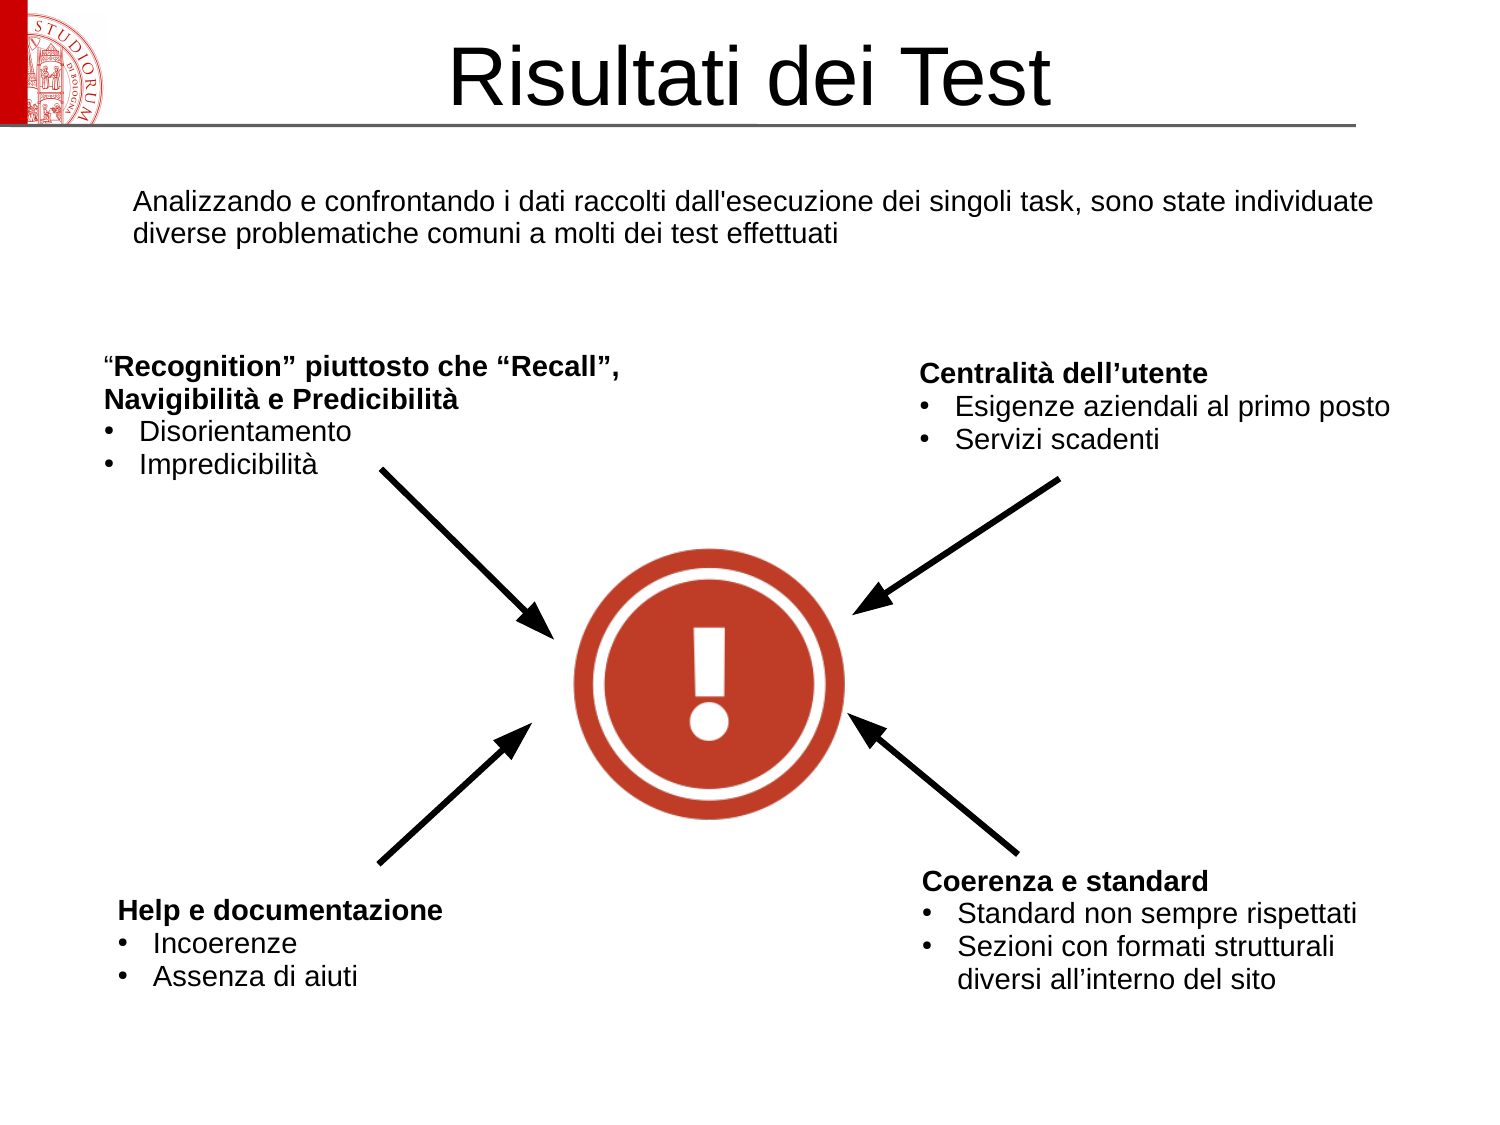

# Risultati dei Test
Analizzando e confrontando i dati raccolti dall'esecuzione dei singoli task, sono state individuate diverse problematiche comuni a molti dei test effettuati
“Recognition” piuttosto che “Recall”, Navigibilità e Predicibilità
Disorientamento
Impredicibilità
Centralità dell’utente
Esigenze aziendali al primo posto
Servizi scadenti
Coerenza e standard
Standard non sempre rispettati
Sezioni con formati strutturali diversi all’interno del sito
Help e documentazione
Incoerenze
Assenza di aiuti